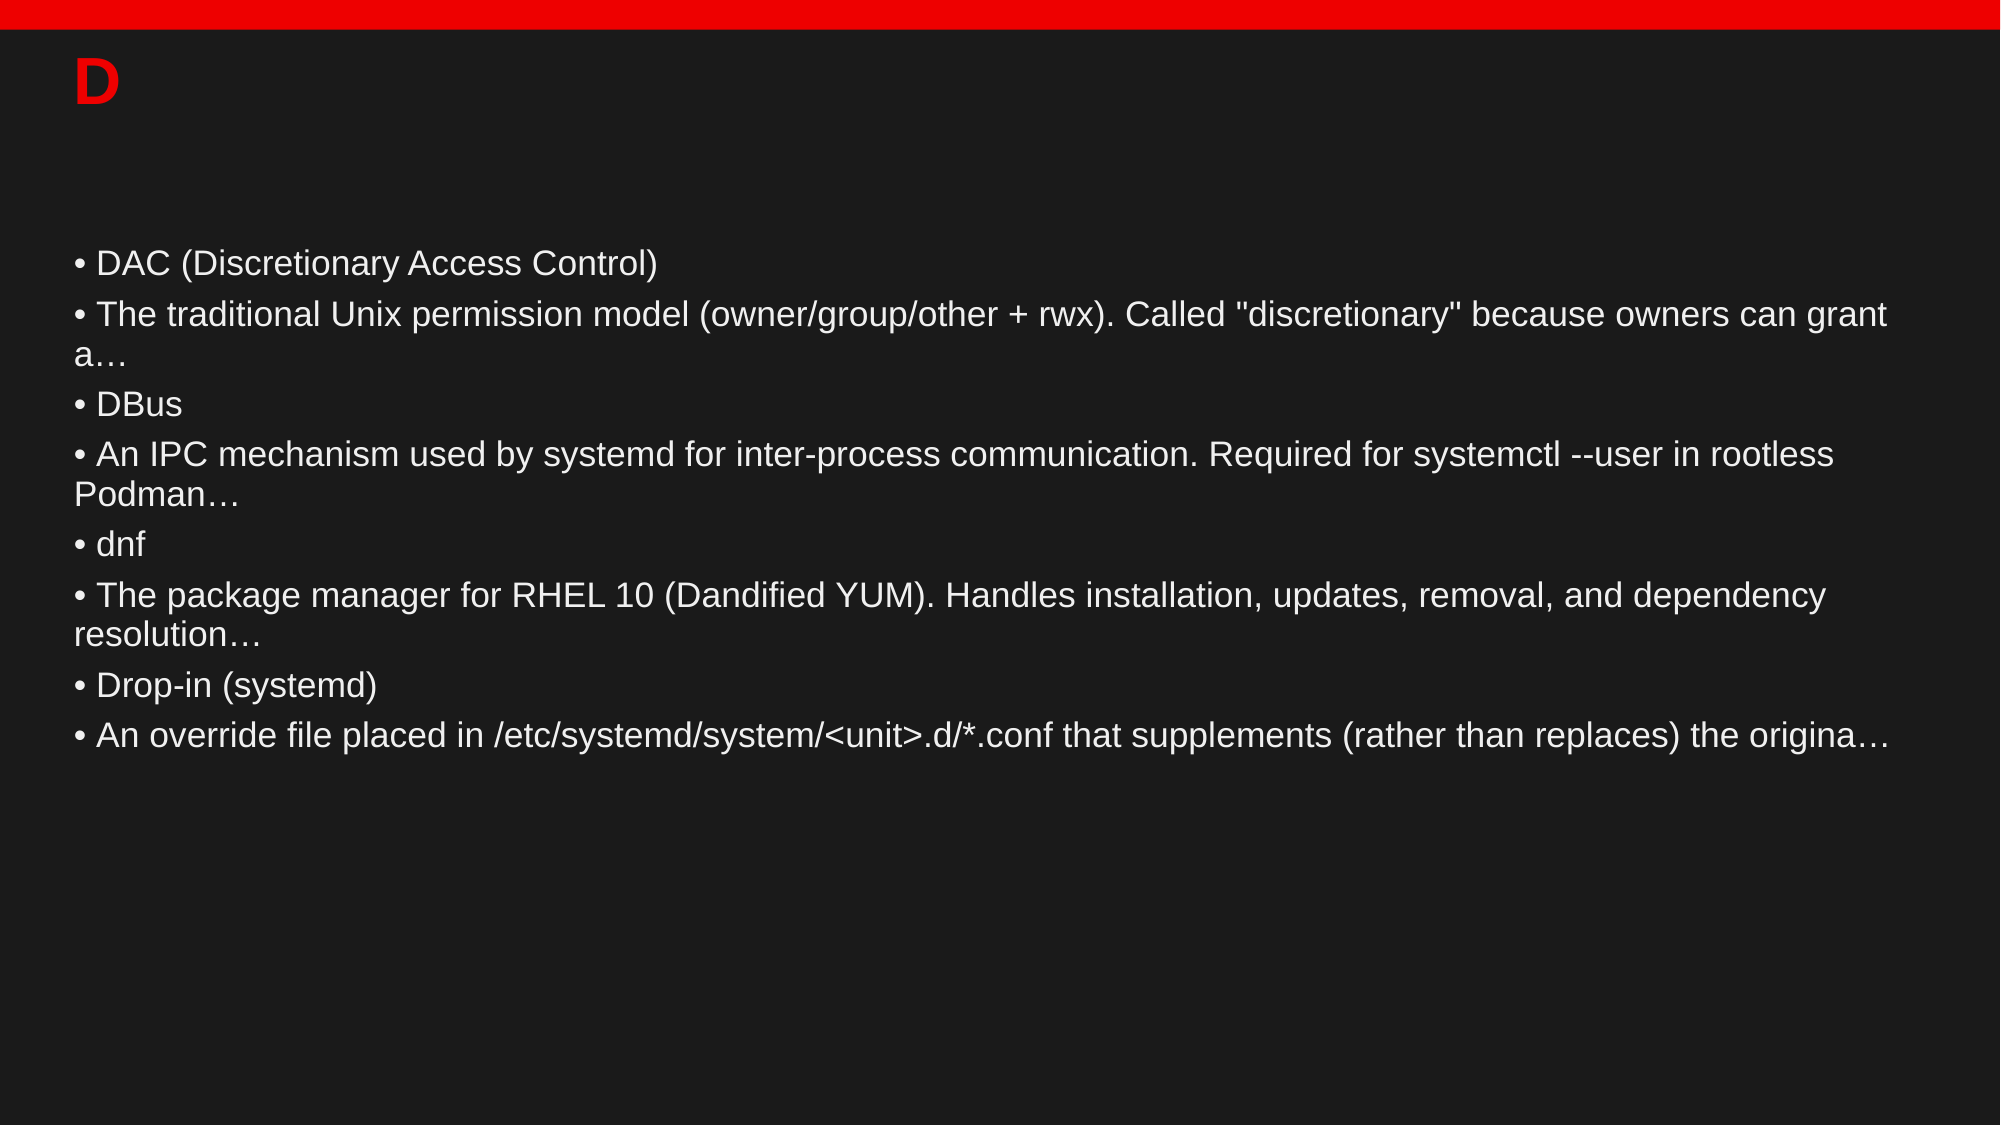

D
• DAC (Discretionary Access Control)
• The traditional Unix permission model (owner/group/other + rwx). Called "discretionary" because owners can grant a…
• DBus
• An IPC mechanism used by systemd for inter-process communication. Required for systemctl --user in rootless Podman…
• dnf
• The package manager for RHEL 10 (Dandified YUM). Handles installation, updates, removal, and dependency resolution…
• Drop-in (systemd)
• An override file placed in /etc/systemd/system/<unit>.d/*.conf that supplements (rather than replaces) the origina…